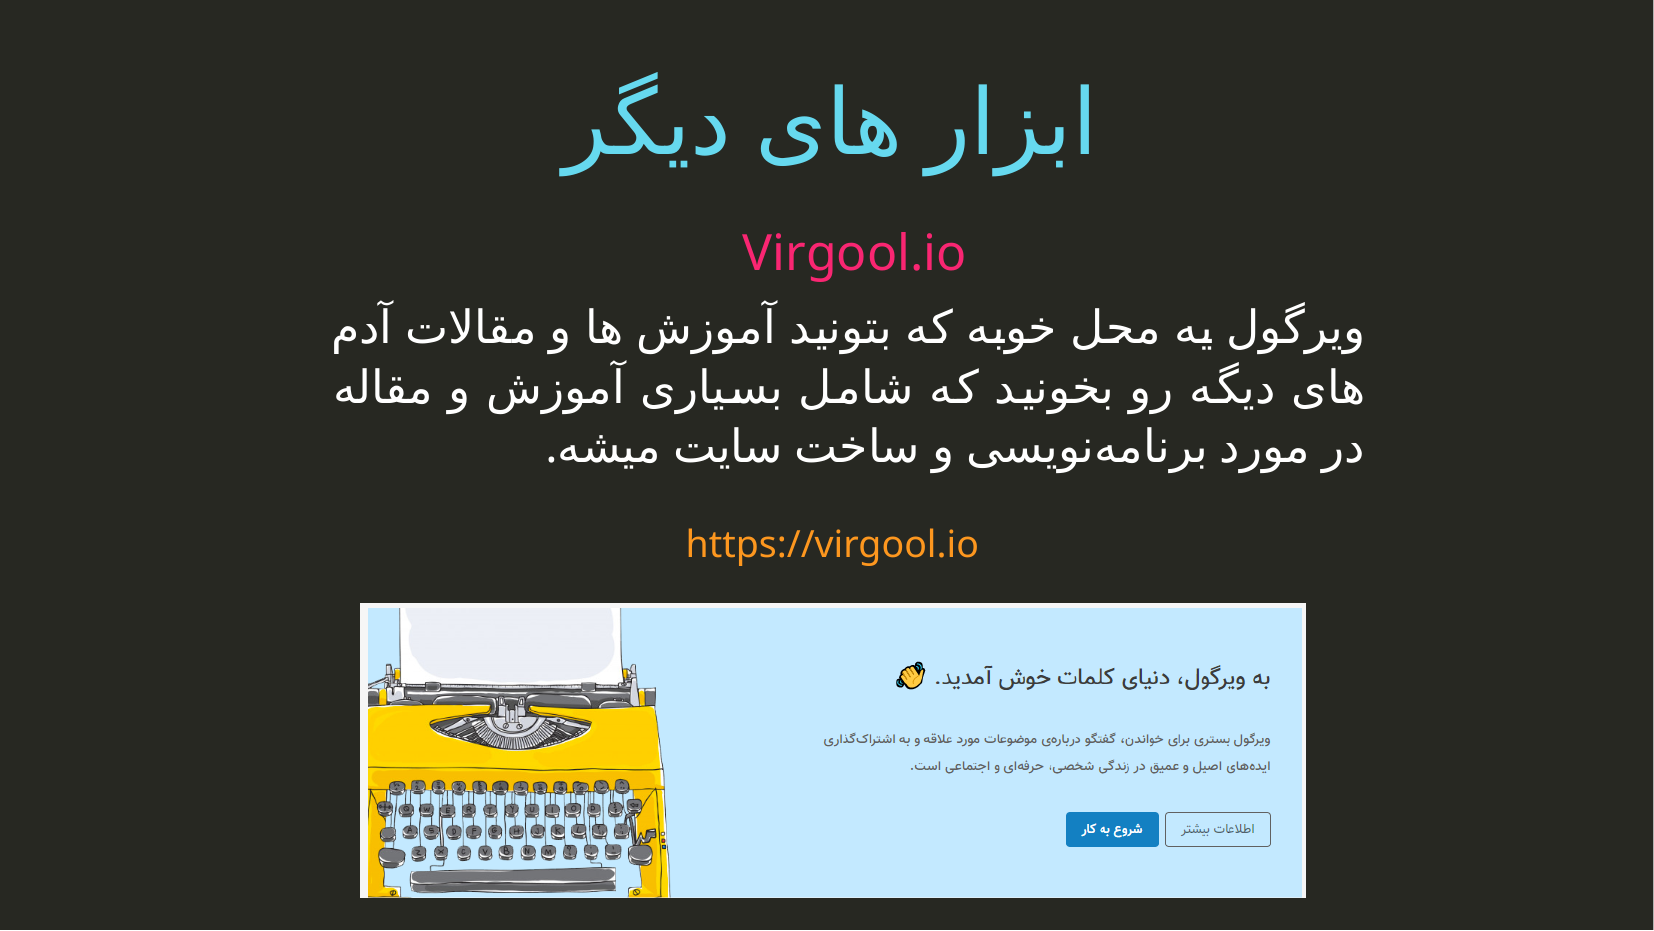

# ابزار های دیگر
Virgool.io
ویرگول یه محل خوبه که بتونید آموزش ها و مقالات آدم های دیگه رو بخونید که شامل بسیاری آموزش و مقاله در مورد برنامه‌نویسی و ساخت سایت میشه.
https://virgool.io